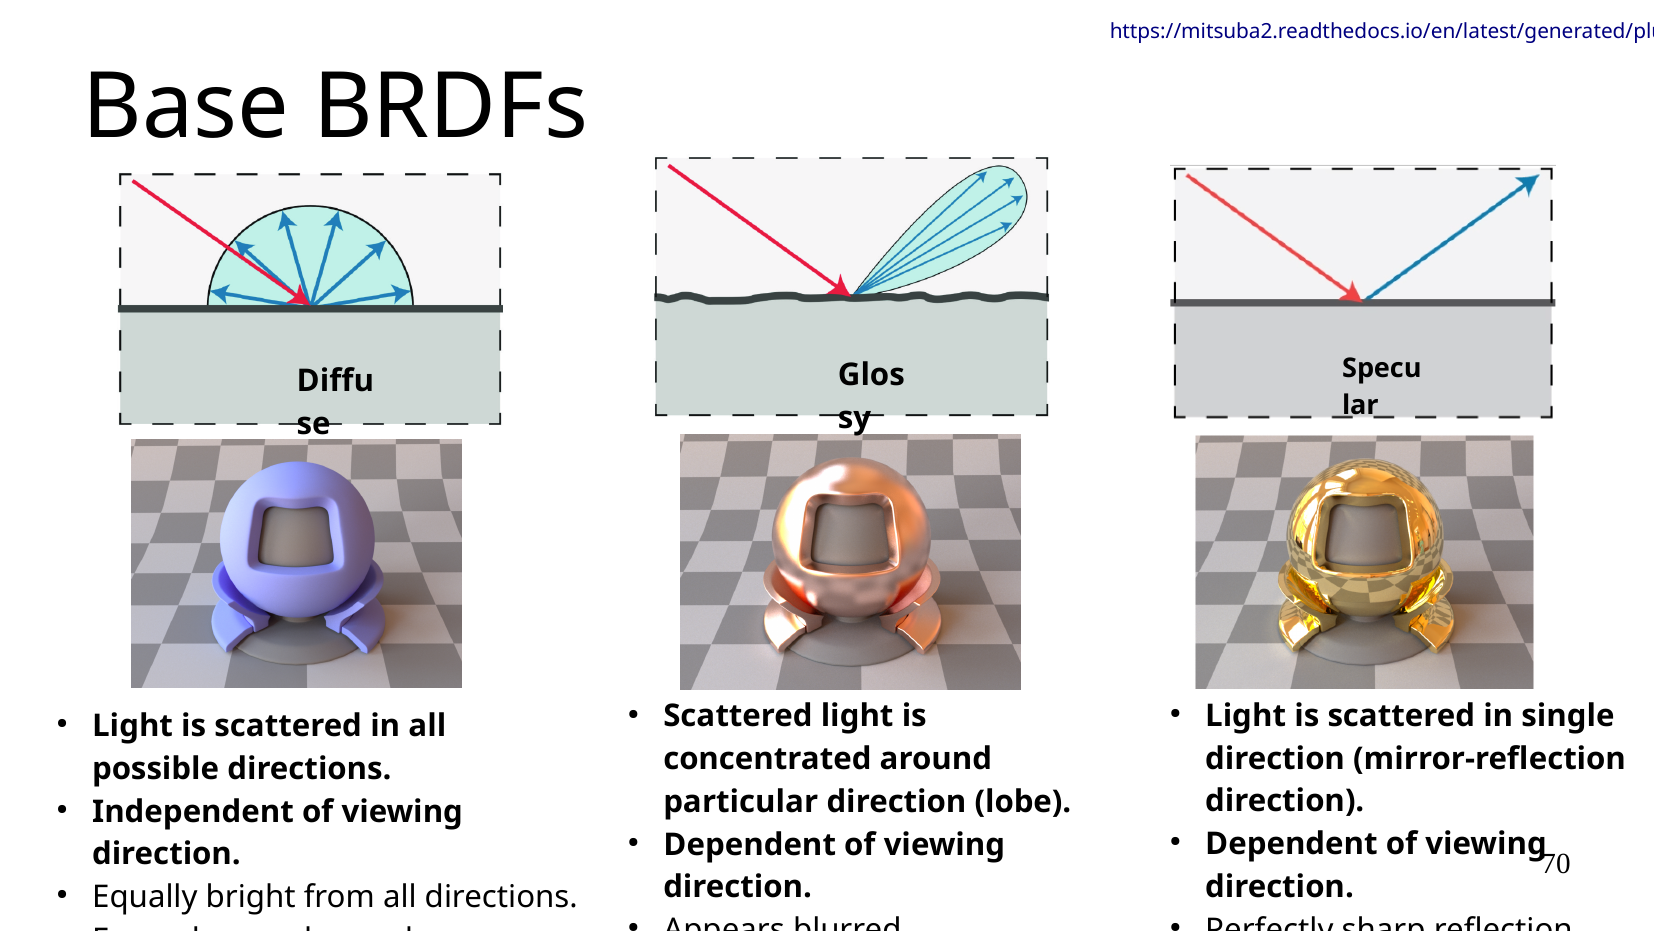

https://mitsuba2.readthedocs.io/en/latest/generated/plugins.html#bsdfs
# Base BRDFs
Specular
Glossy
Diffuse
Light is scattered in single direction (mirror-reflection direction).
Dependent of viewing direction.
Perfectly sharp reflection.
Example: smooth gold
Scattered light is concentrated around particular direction (lobe).
Dependent of viewing direction.
Appears blurred.
Examples: brushed copper
Light is scattered in all possible directions.
Independent of viewing direction.
Equally bright from all directions.
Example: rough wood
70